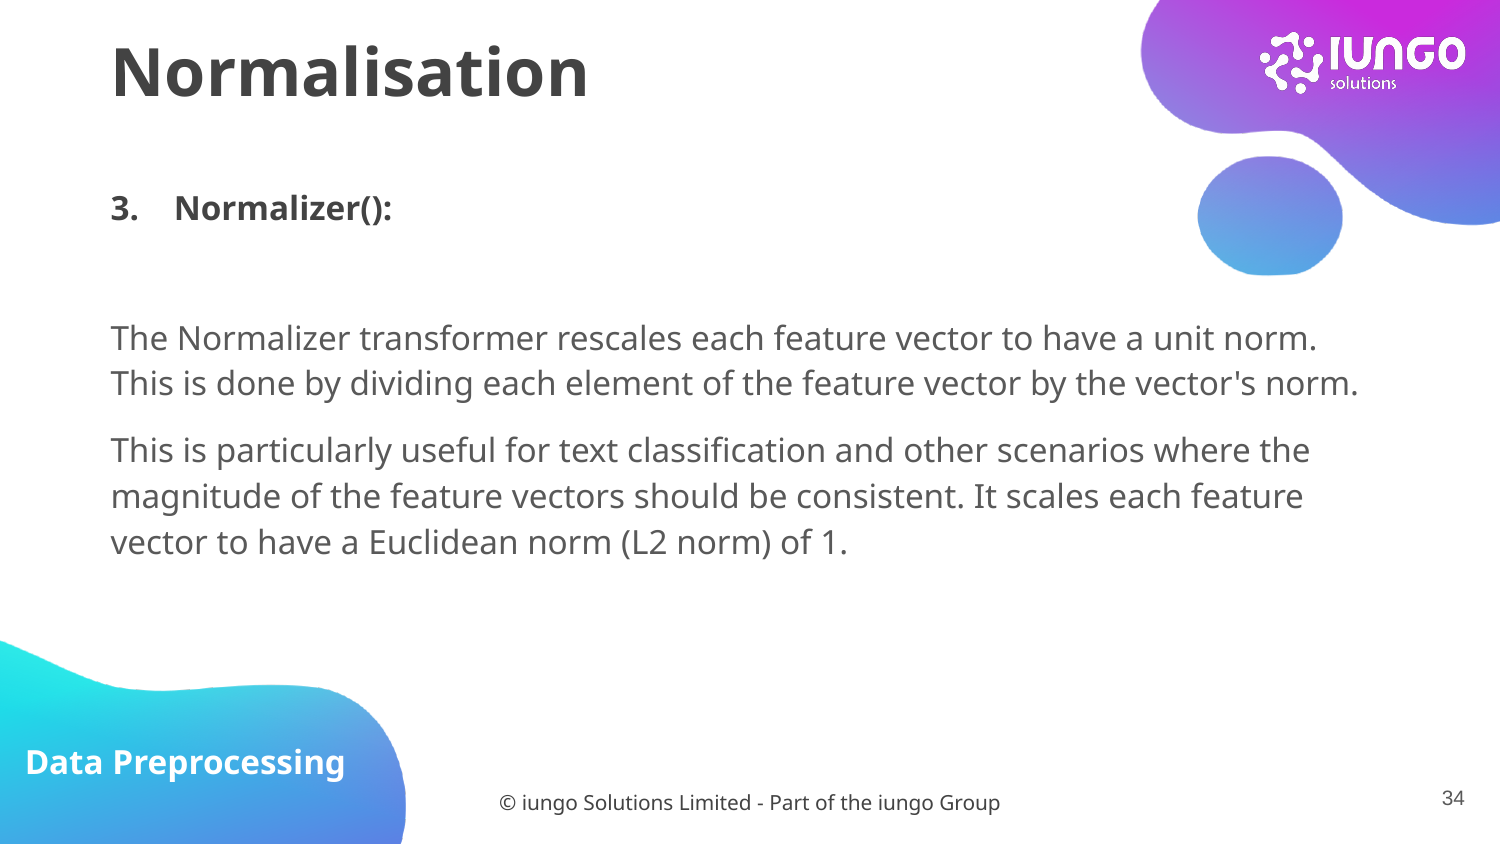

# Normalisation
3. Normalizer():
The Normalizer transformer rescales each feature vector to have a unit norm. This is done by dividing each element of the feature vector by the vector's norm.
This is particularly useful for text classification and other scenarios where the magnitude of the feature vectors should be consistent. It scales each feature vector to have a Euclidean norm (L2 norm) of 1.
Data Preprocessing